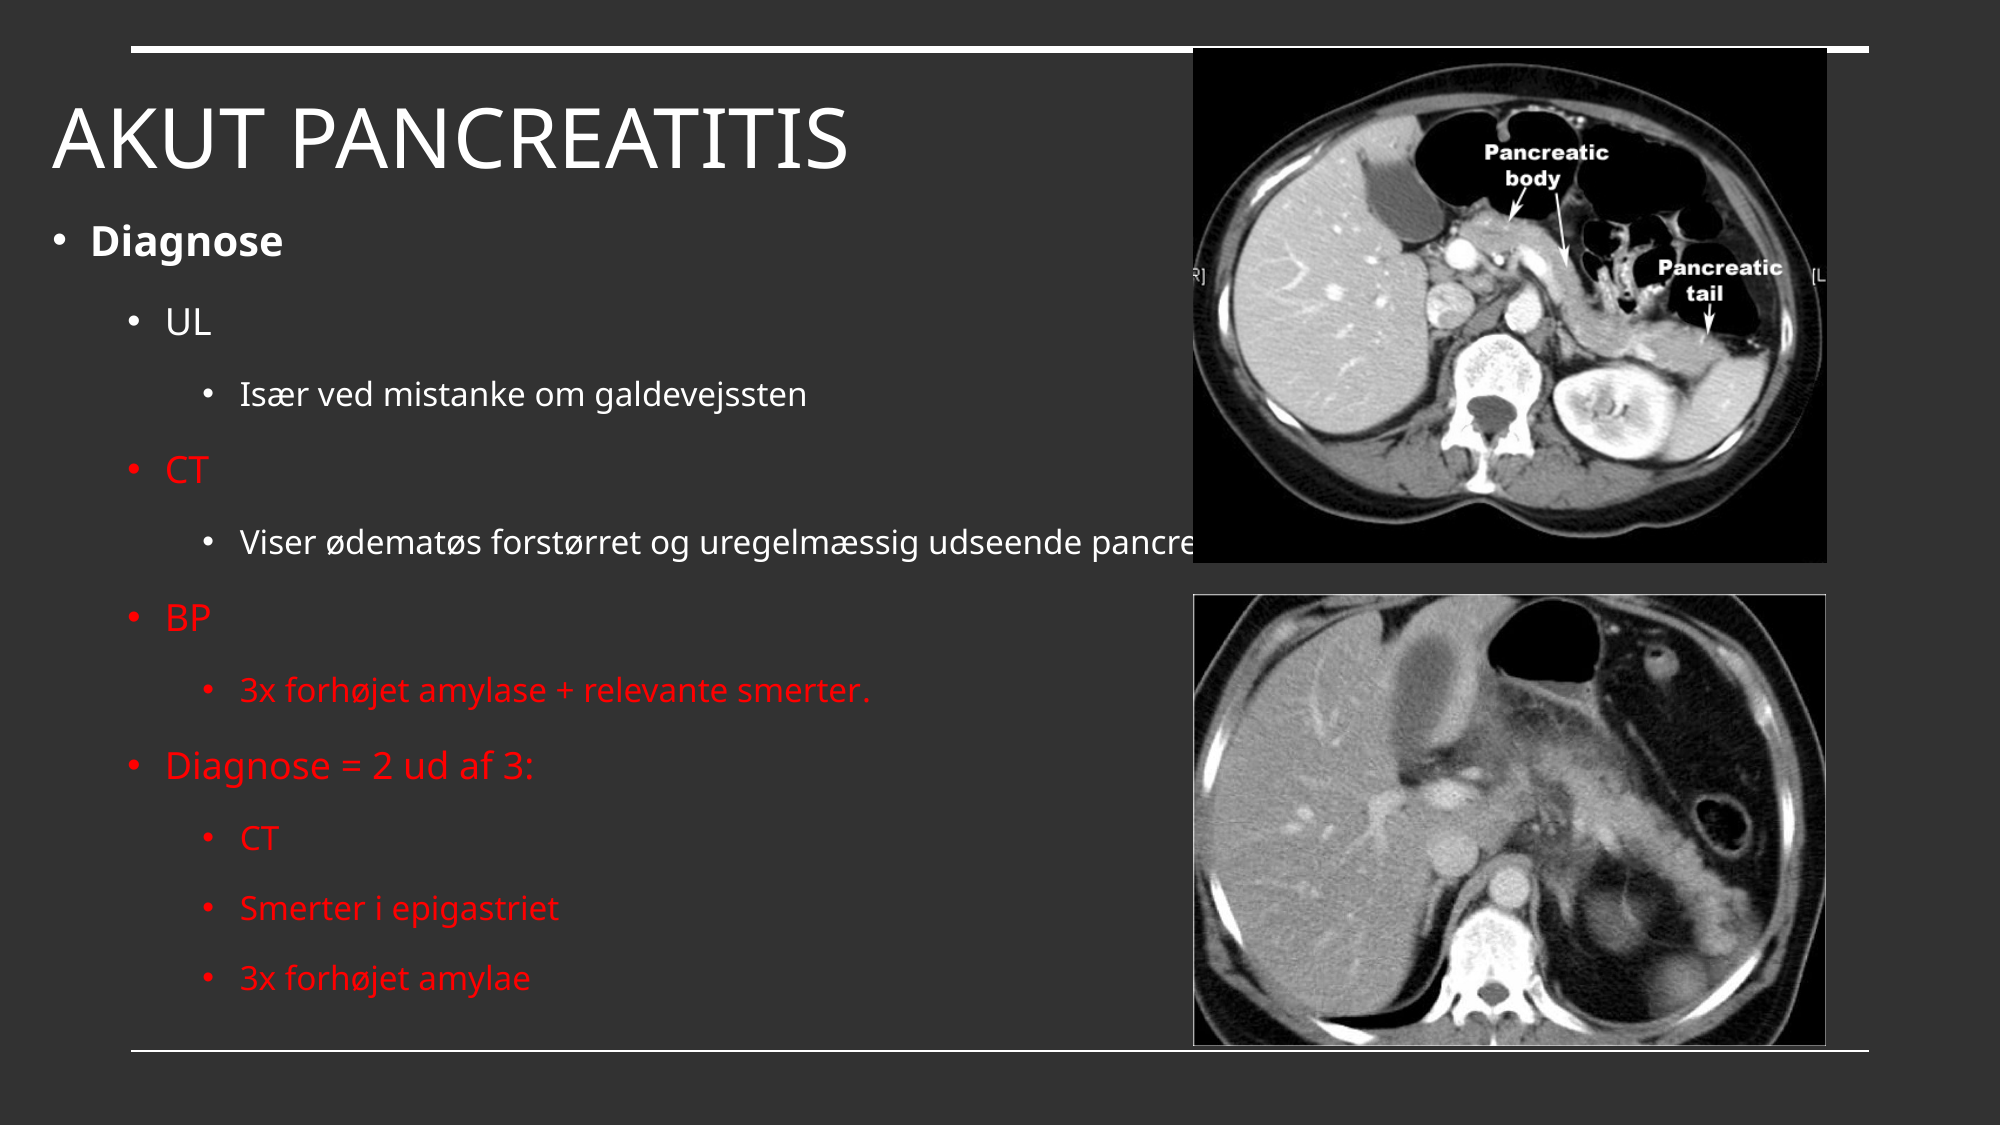

# Akut pancreatitis
Diagnose
UL
Især ved mistanke om galdevejssten
CT
Viser ødematøs forstørret og uregelmæssig udseende pancreas
BP
3x forhøjet amylase + relevante smerter.
Diagnose = 2 ud af 3:
CT
Smerter i epigastriet
3x forhøjet amylae